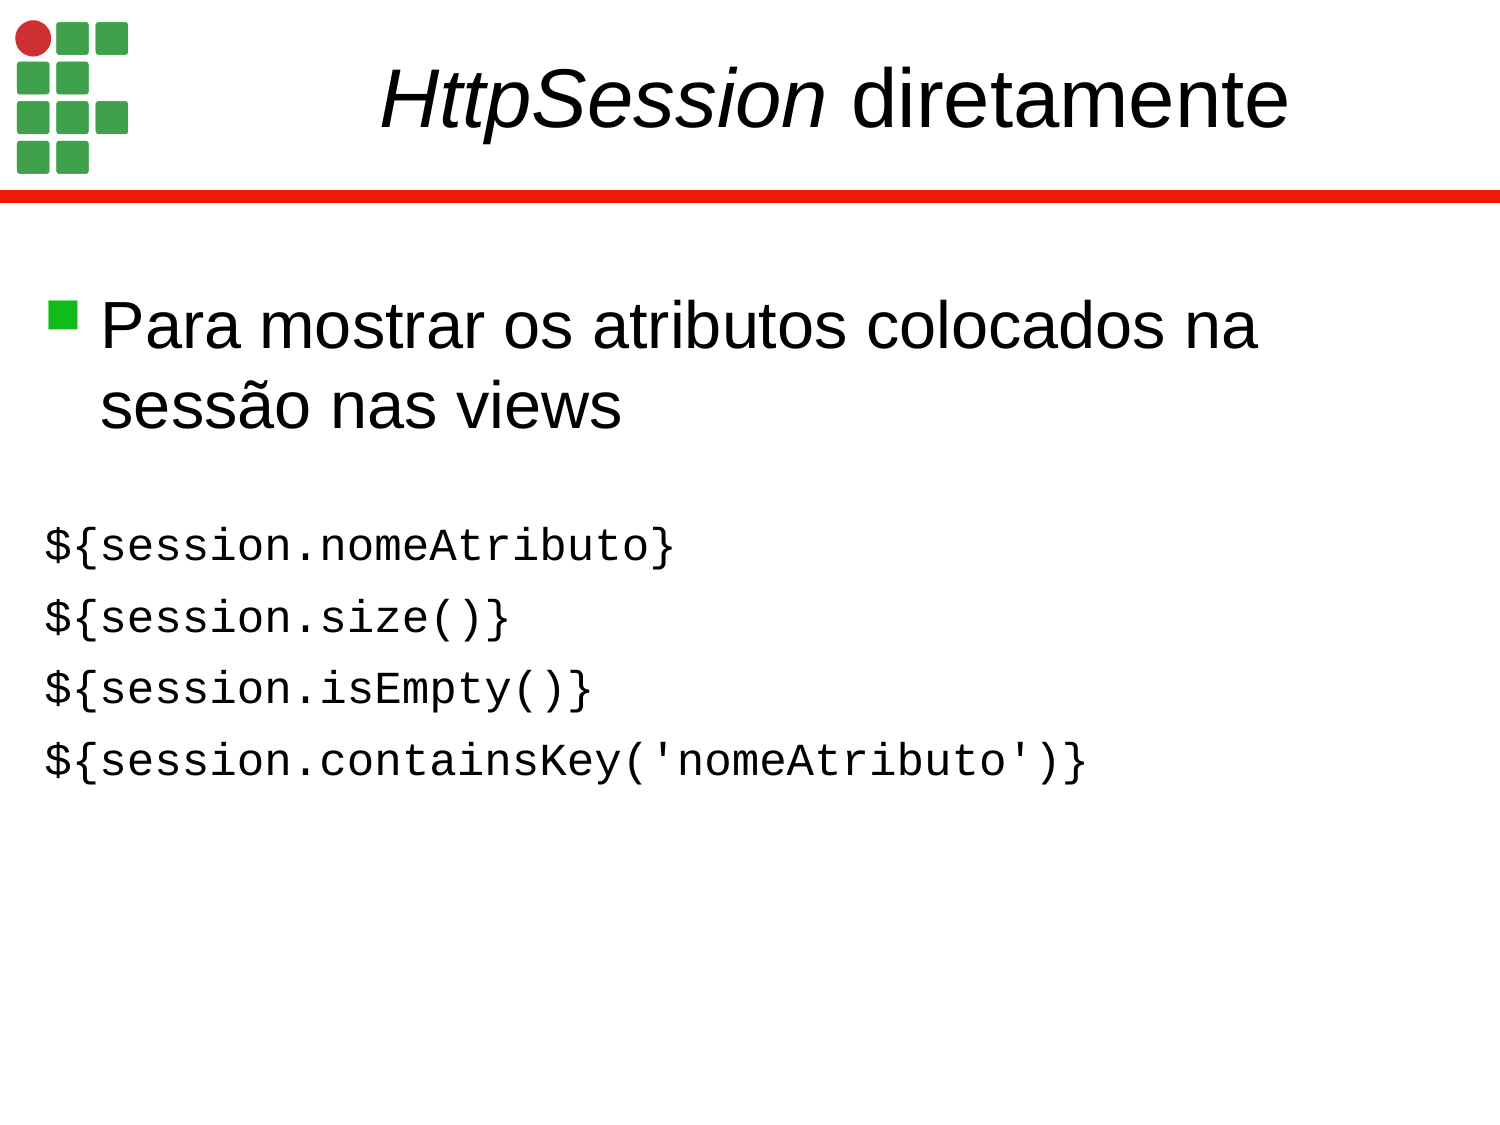

HttpSession diretamente
# Para mostrar os atributos colocados na sessão nas views
${session.nomeAtributo}
${session.size()}
${session.isEmpty()}
${session.containsKey('nomeAtributo')}